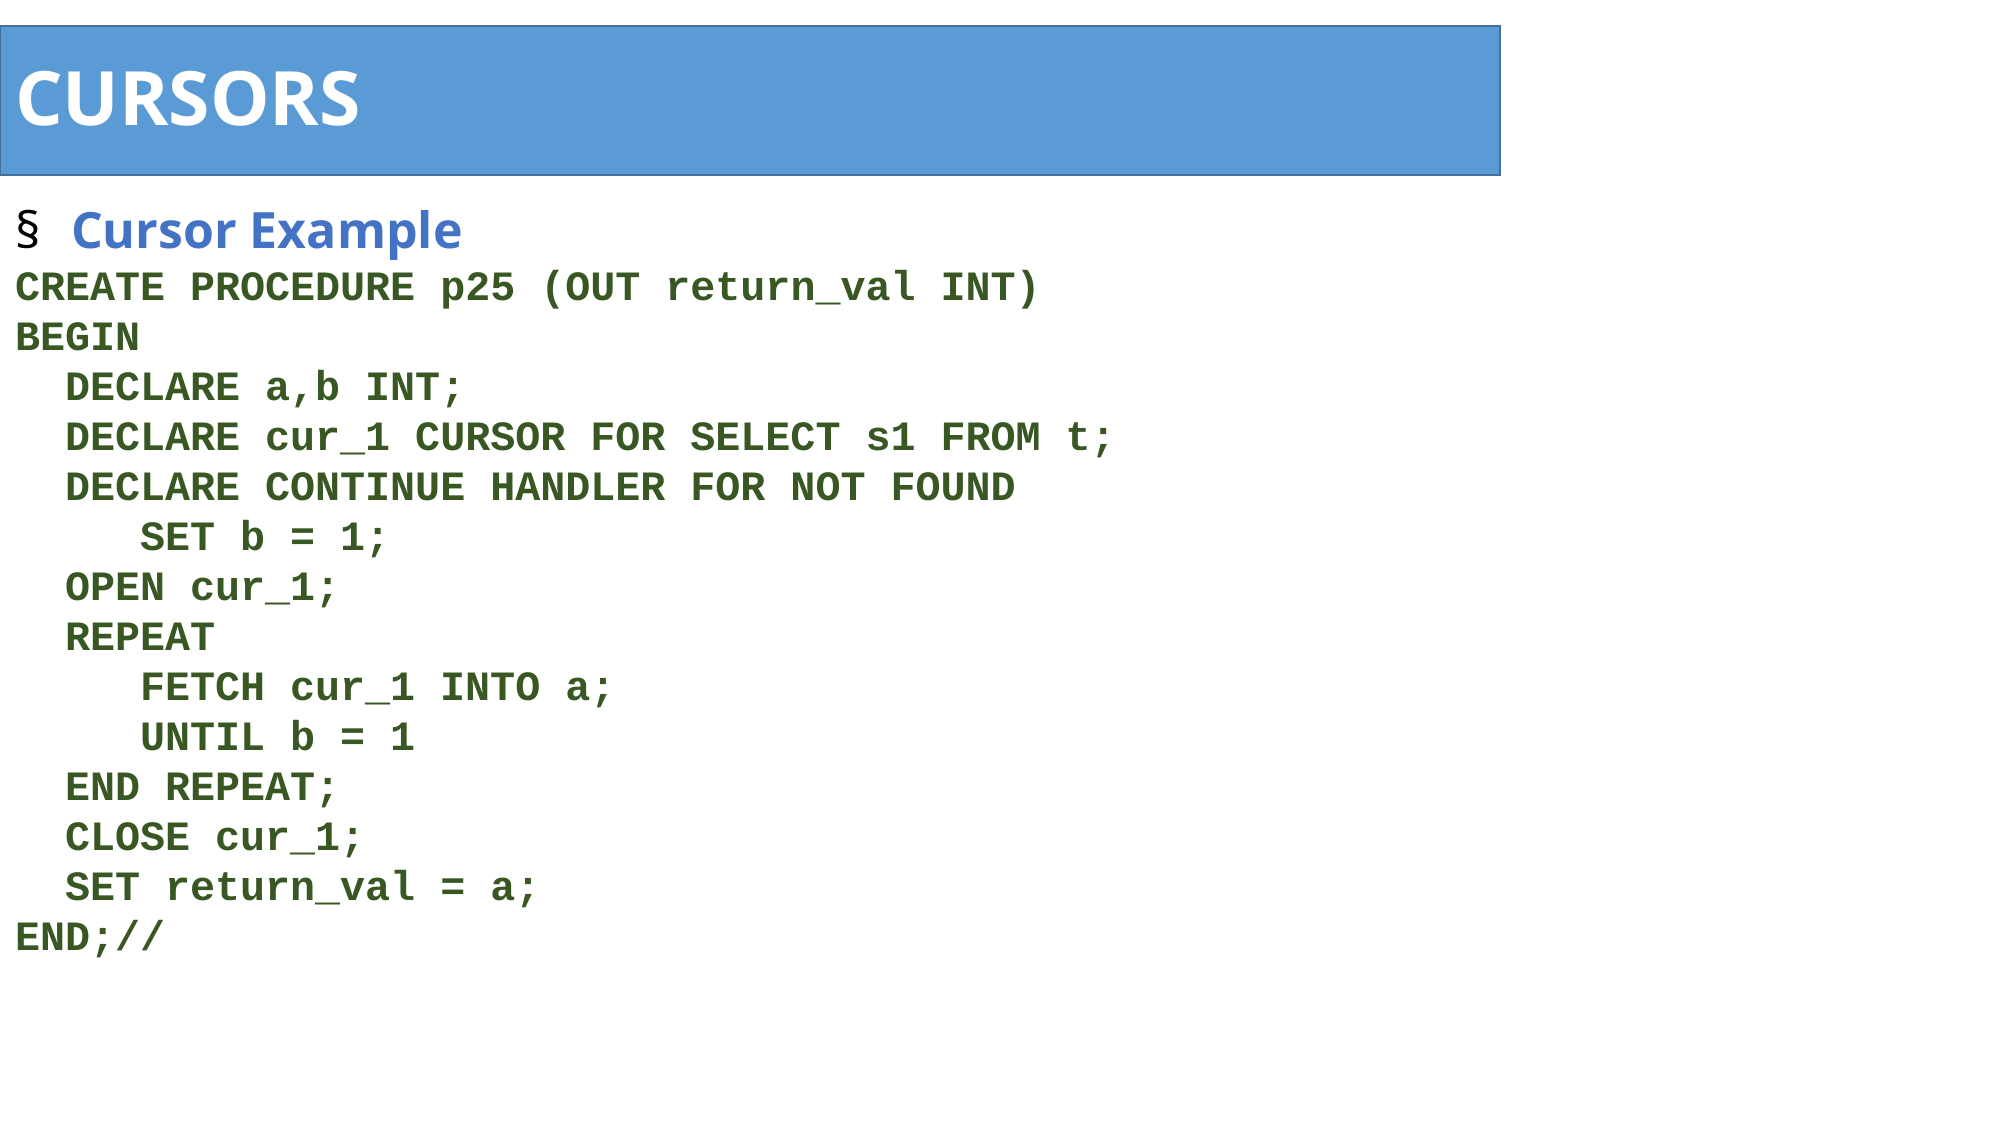

# CURSORS
Cursor Example
CREATE PROCEDURE p25 (OUT return_val INT)
BEGIN
 DECLARE a,b INT;
 DECLARE cur_1 CURSOR FOR SELECT s1 FROM t;
 DECLARE CONTINUE HANDLER FOR NOT FOUND
 SET b = 1;
 OPEN cur_1;
 REPEAT
 FETCH cur_1 INTO a;
 UNTIL b = 1
 END REPEAT;
 CLOSE cur_1;
 SET return_val = a;
END;//